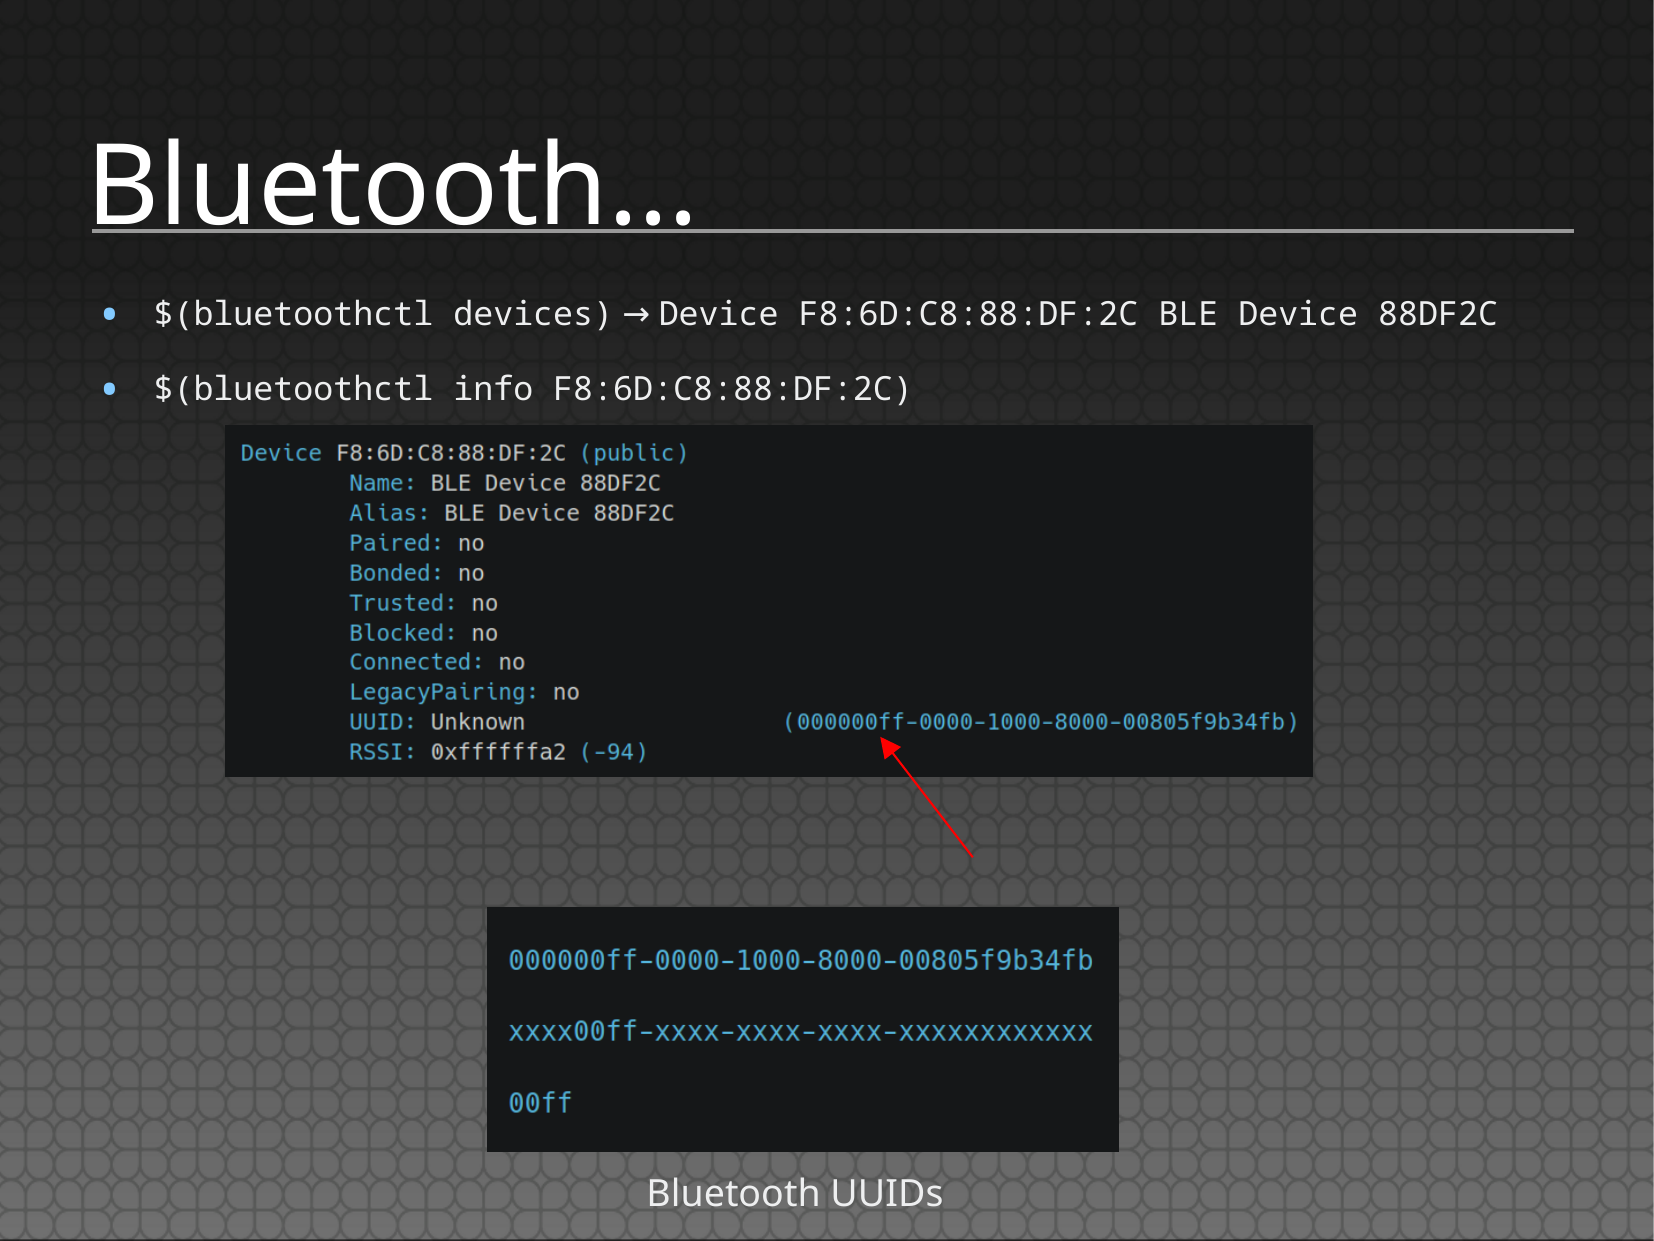

# Bluetooth...
$(bluetoothctl devices) → Device F8:6D:C8:88:DF:2C BLE Device 88DF2C
$(bluetoothctl info F8:6D:C8:88:DF:2C)
Bluetooth UUIDs